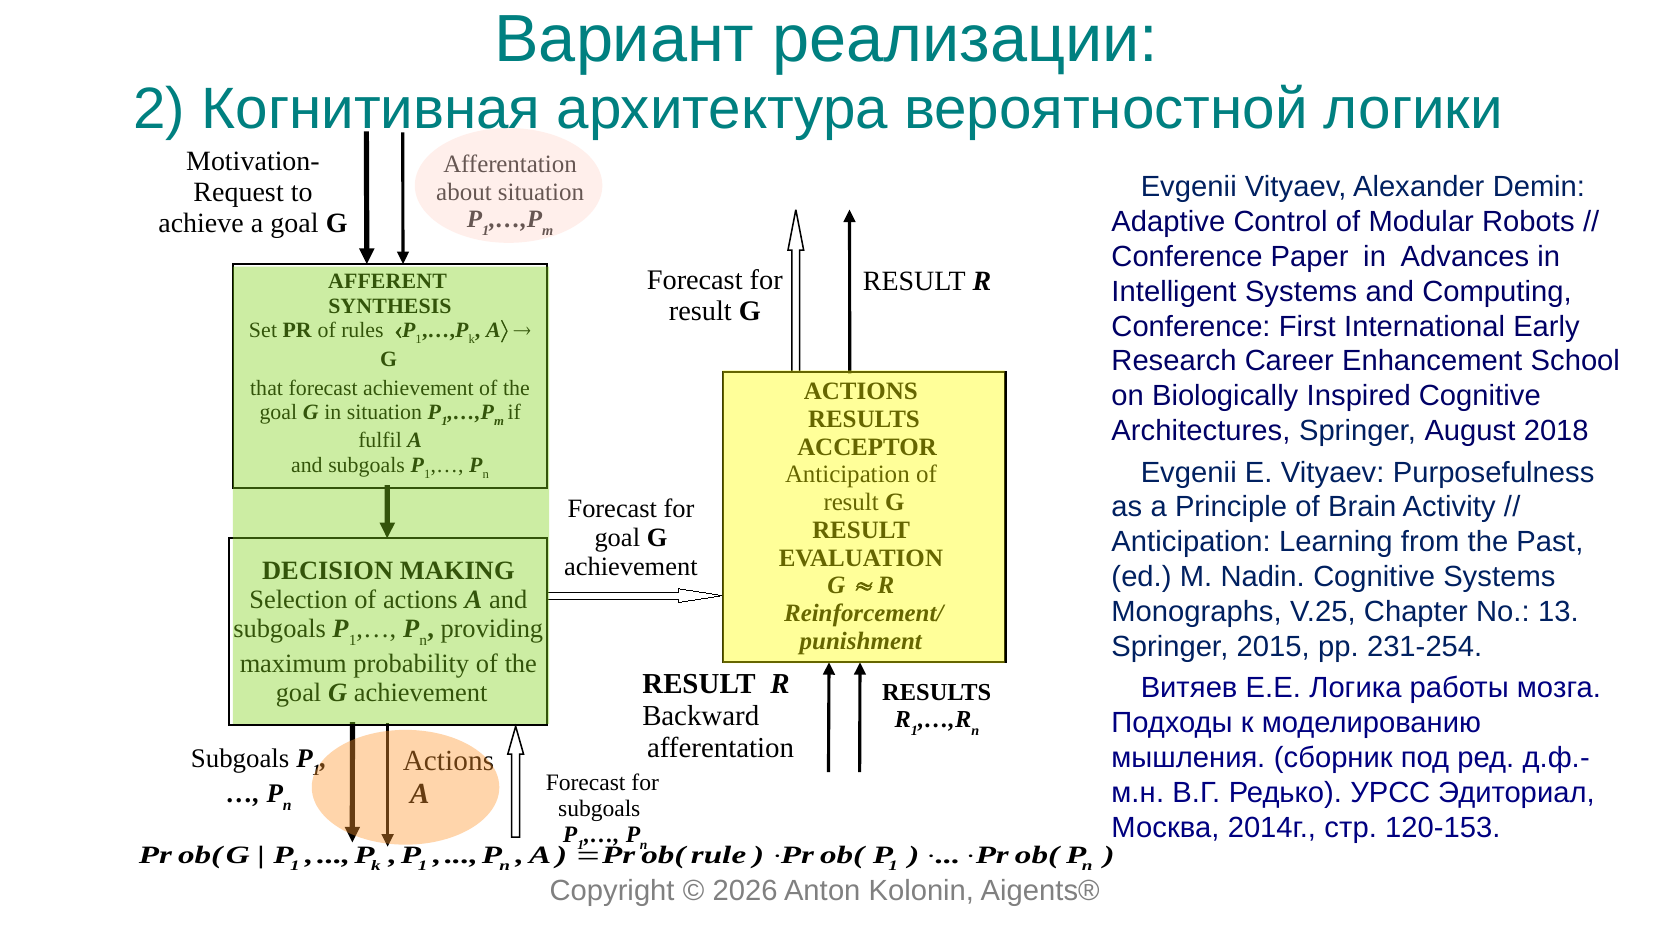

Вариант реализации:
2) Когнитивная архитектура вероятностной логики
Motivation-
Request to achieve a goal G
Afferentation about situation
P1,…,Pm
AFFERENT
SYNTHESIS
Set PR of rules P1,…,Pk, A  G
that forecast achievement of the goal G in situation P1,…,Pm if fulfil A
and subgoals P1,…, Pn
Forecast for result G
RESULT R
ACTIONS
RESULTS
 ACCEPTOR
Anticipation of
result G
RESULT
EVALUATION
G  R
Reinforcement/
punishment
Forecast for goal G
achievement
DECISION MAKING
Selection of actions A and subgoals P1,…, Pn, providing maximum probability of the goal G achievement
 RESULT R
 Backward
afferentation
RESULTS
 R1,…,Rn
Subgoals P1,…, Pn
Actions
 A
Evgenii Vityaev, Alexander Demin: Adaptive Control of Modular Robots // Conference Paper in Advances in Intelligent Systems and Computing, Conference: First International Early Research Career Enhancement School on Biologically Inspired Cognitive Architectures, Springer, August 2018
Evgenii E. Vityaev: Purposefulness as a Principle of Brain Activity // Anticipation: Learning from the Past, (ed.) M. Nadin. Cognitive Systems Monographs, V.25, Chapter No.: 13. Springer, 2015, pp. 231-254.
Витяев Е.Е. Логика работы мозга. Подходы к моделированию мышления. (сборник под ред. д.ф.-м.н. В.Г. Редько). УРСС Эдиториал, Москва, 2014г., стр. 120-153.
Forecast for subgoals
 P1,…, Pn
Copyright © 2026 Anton Kolonin, Aigents®